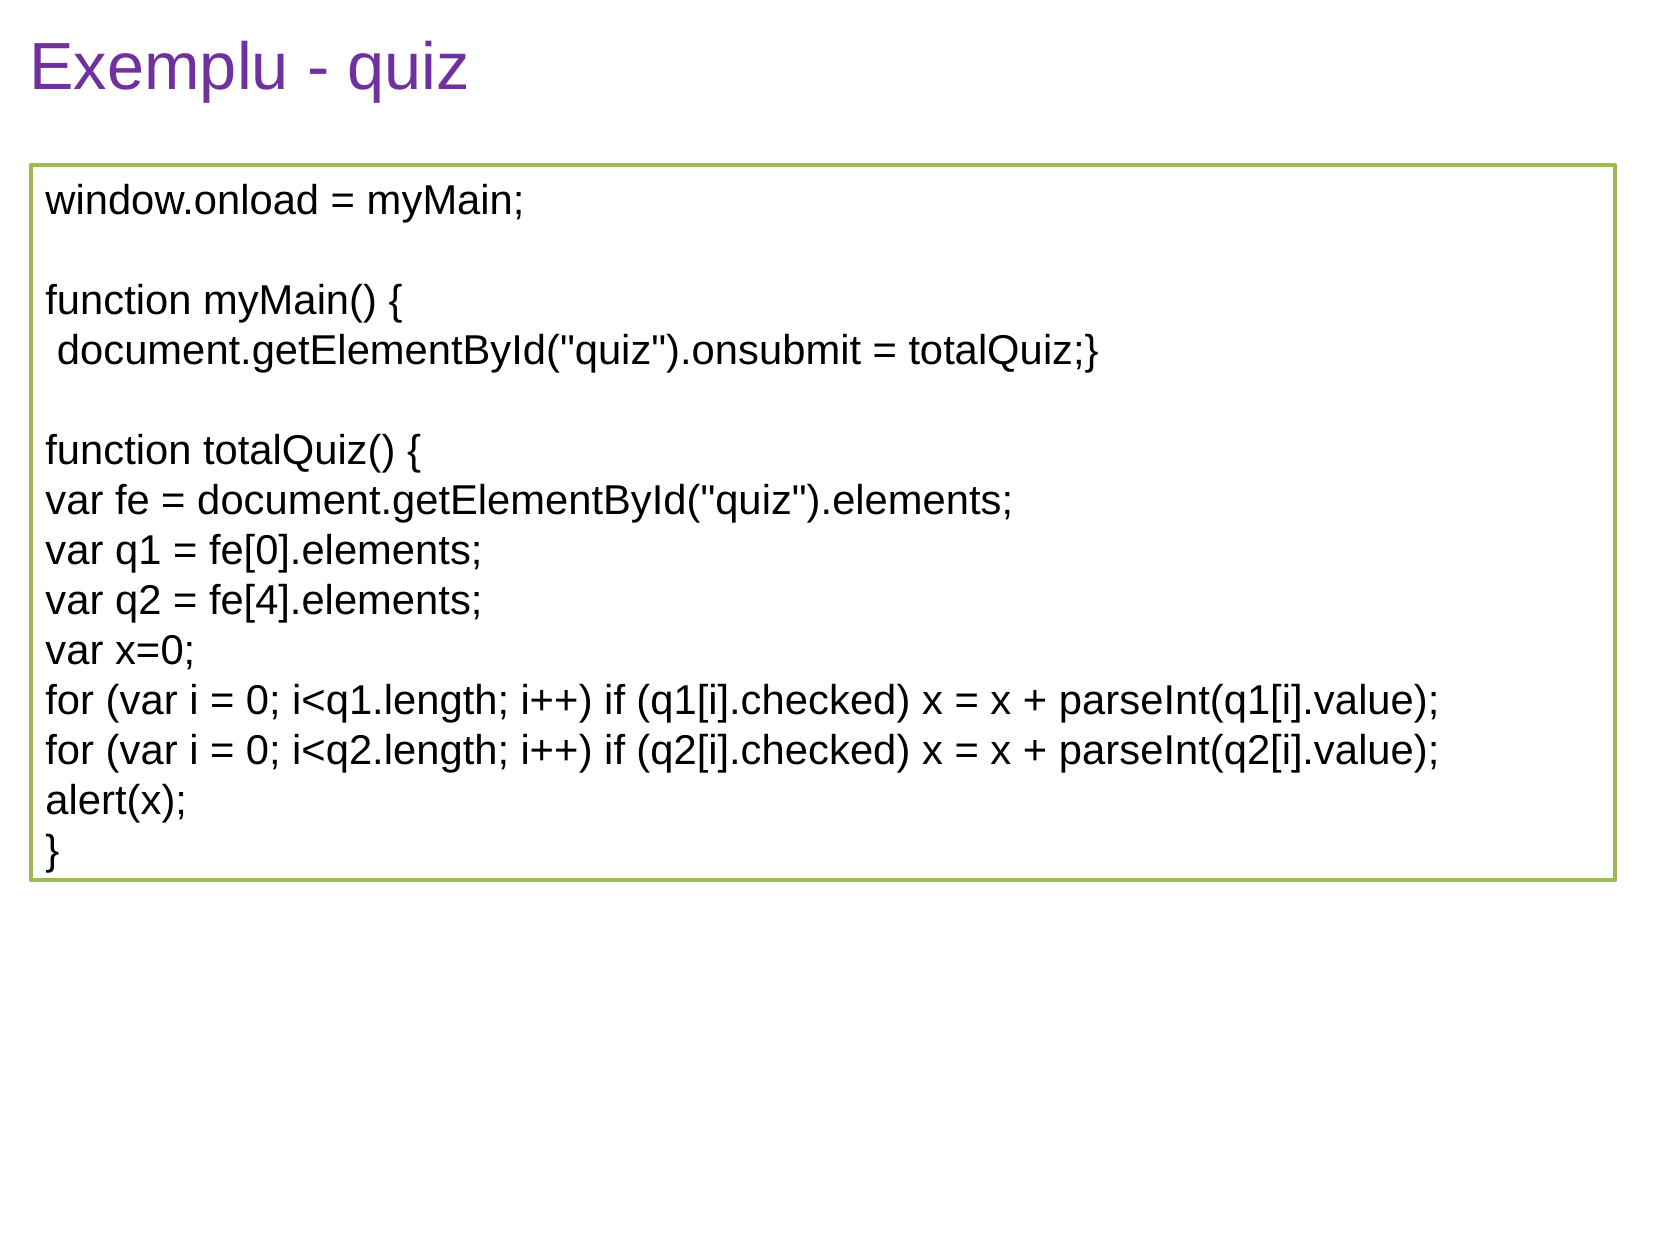

Exemplu - quiz
window.onload = myMain;
function myMain() {
 document.getElementById("quiz").onsubmit = totalQuiz;}
function totalQuiz() {
var fe = document.getElementById("quiz").elements;
var q1 = fe[0].elements;
var q2 = fe[4].elements;
var x=0;
for (var i = 0; i<q1.length; i++) if (q1[i].checked) x = x + parseInt(q1[i].value);
for (var i = 0; i<q2.length; i++) if (q2[i].checked) x = x + parseInt(q2[i].value);
alert(x);
}